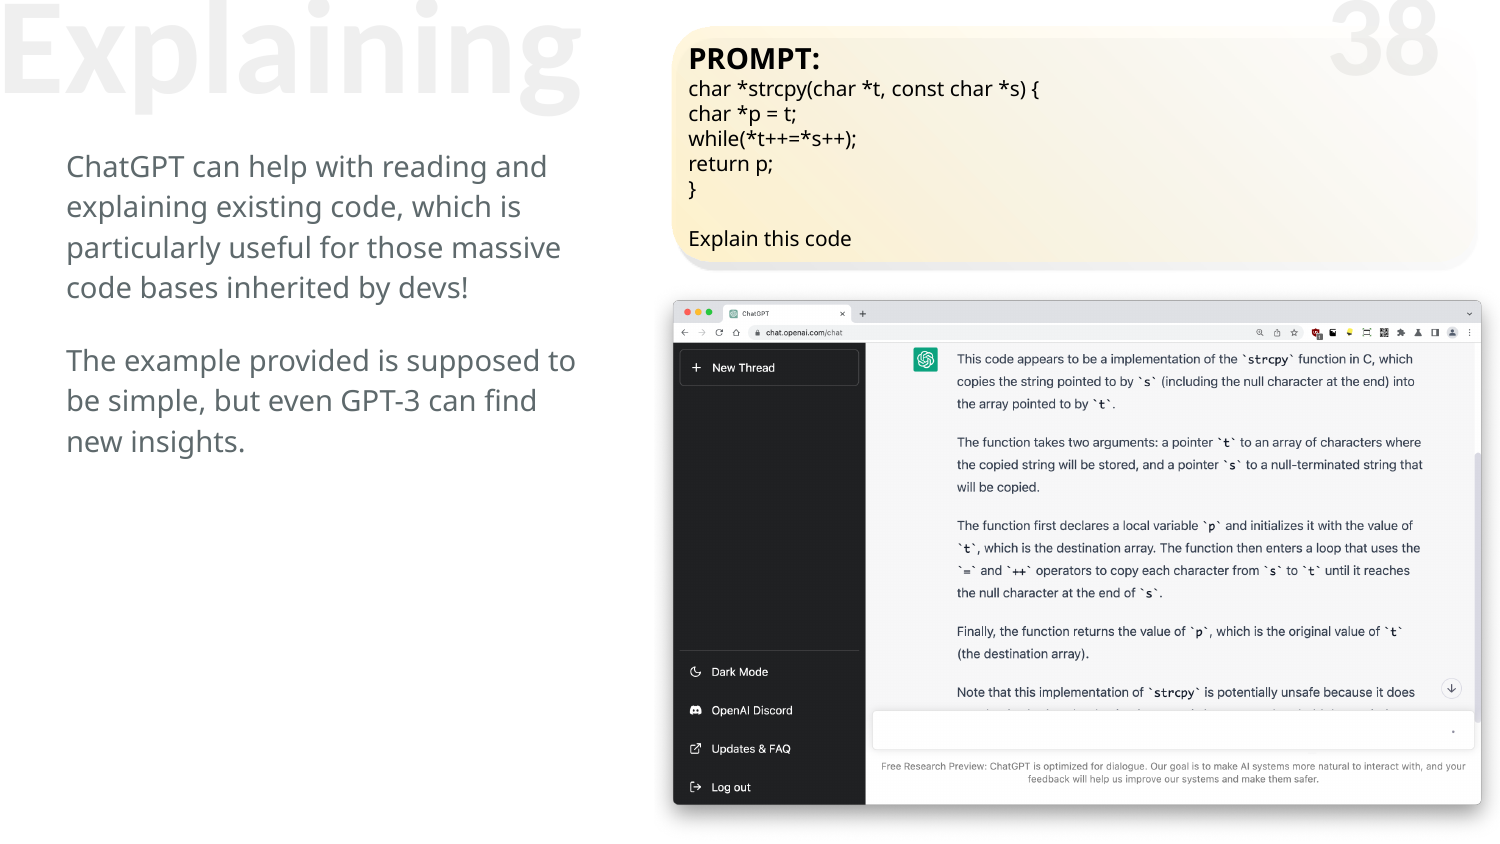

# Explaining
char *strcpy(char *t, const char *s) {
char *p = t;
while(*t++=*s++);
return p;
}
Explain this code
ChatGPT can help with reading and explaining existing code, which is particularly useful for those massive code bases inherited by devs!
The example provided is supposed to be simple, but even GPT-3 can find new insights.